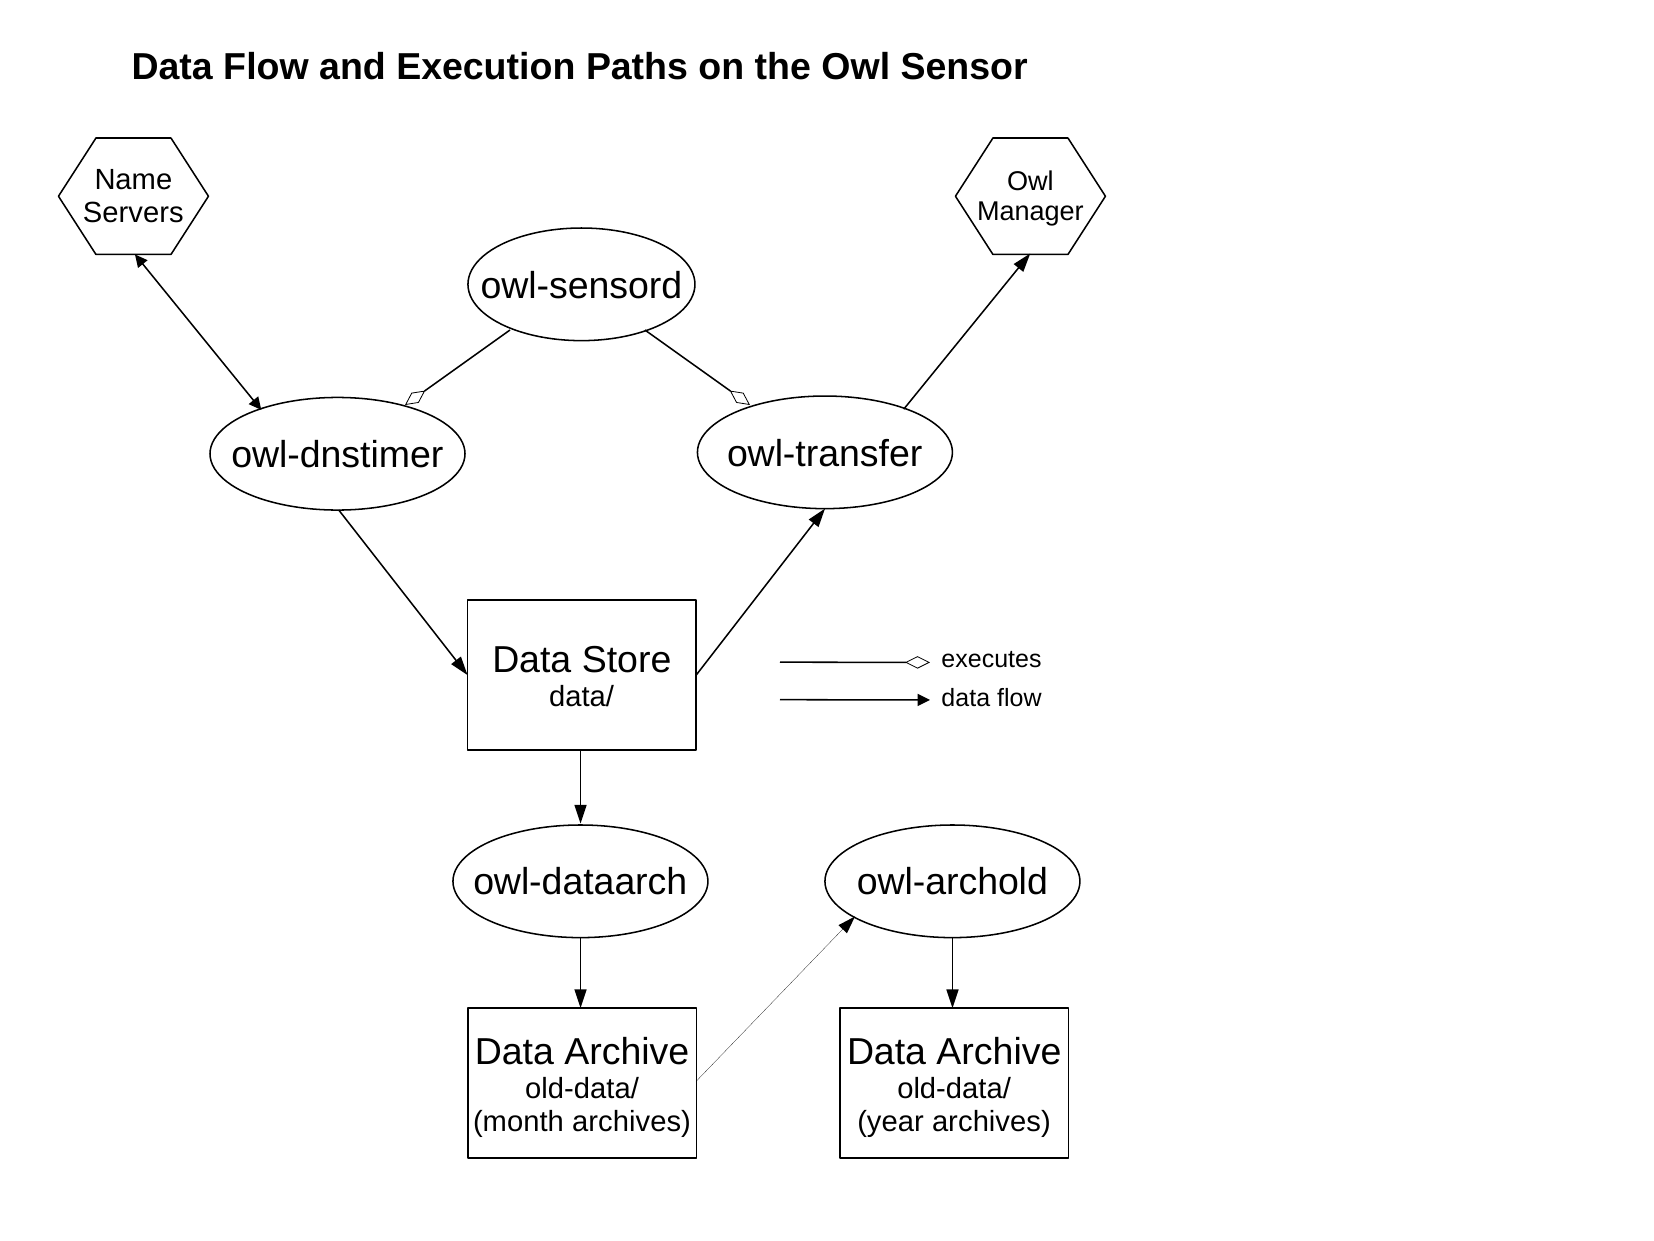

Data Flow and Execution Paths on the Owl Sensor
Name
Servers
Owl
Manager
owl-sensord
owl-transfer
owl-dnstimer
Data Store
data/
executes
data flow
owl-dataarch
owl-archold
Data Archive
old-data/
(month archives)
Data Archive
old-data/
(year archives)